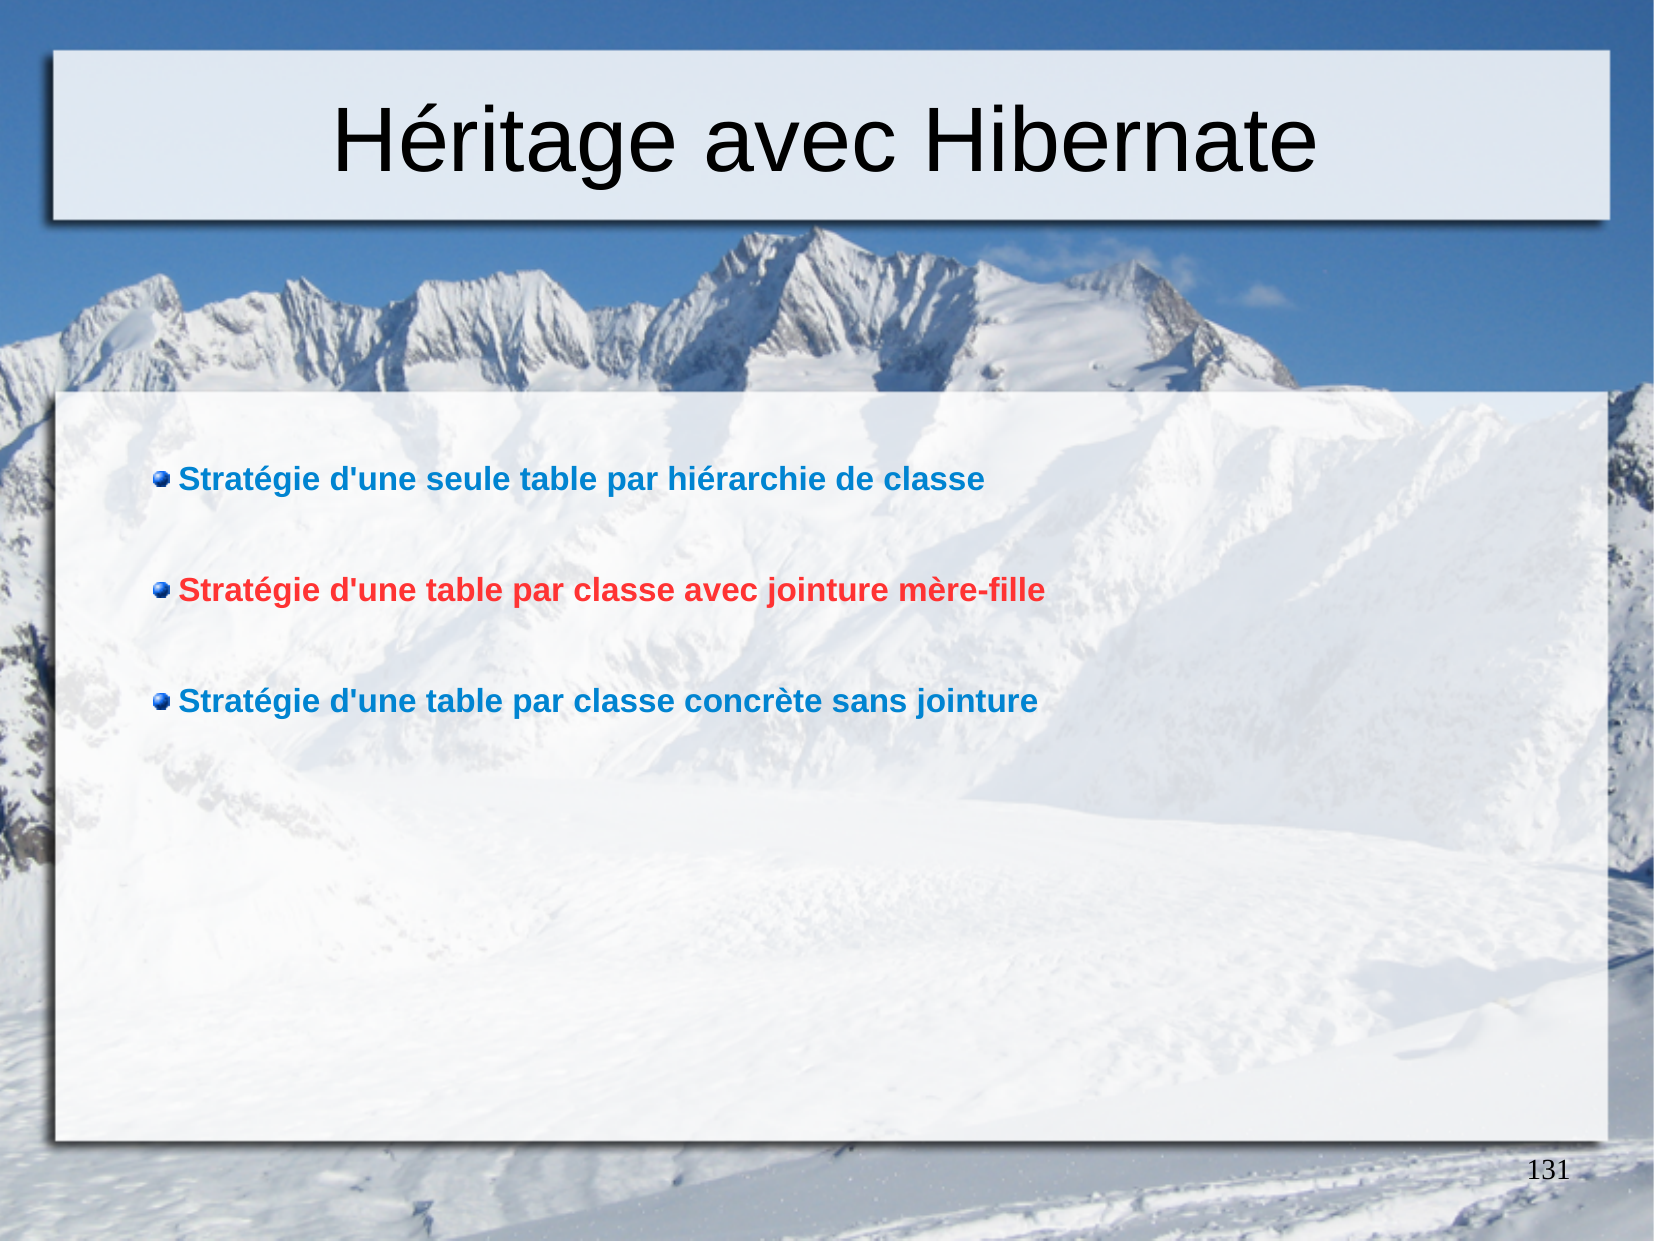

# Héritage avec Hibernate
 Stratégie d'une seule table par hiérarchie de classe
 Stratégie d'une table par classe avec jointure mère-fille
 Stratégie d'une table par classe concrète sans jointure
131